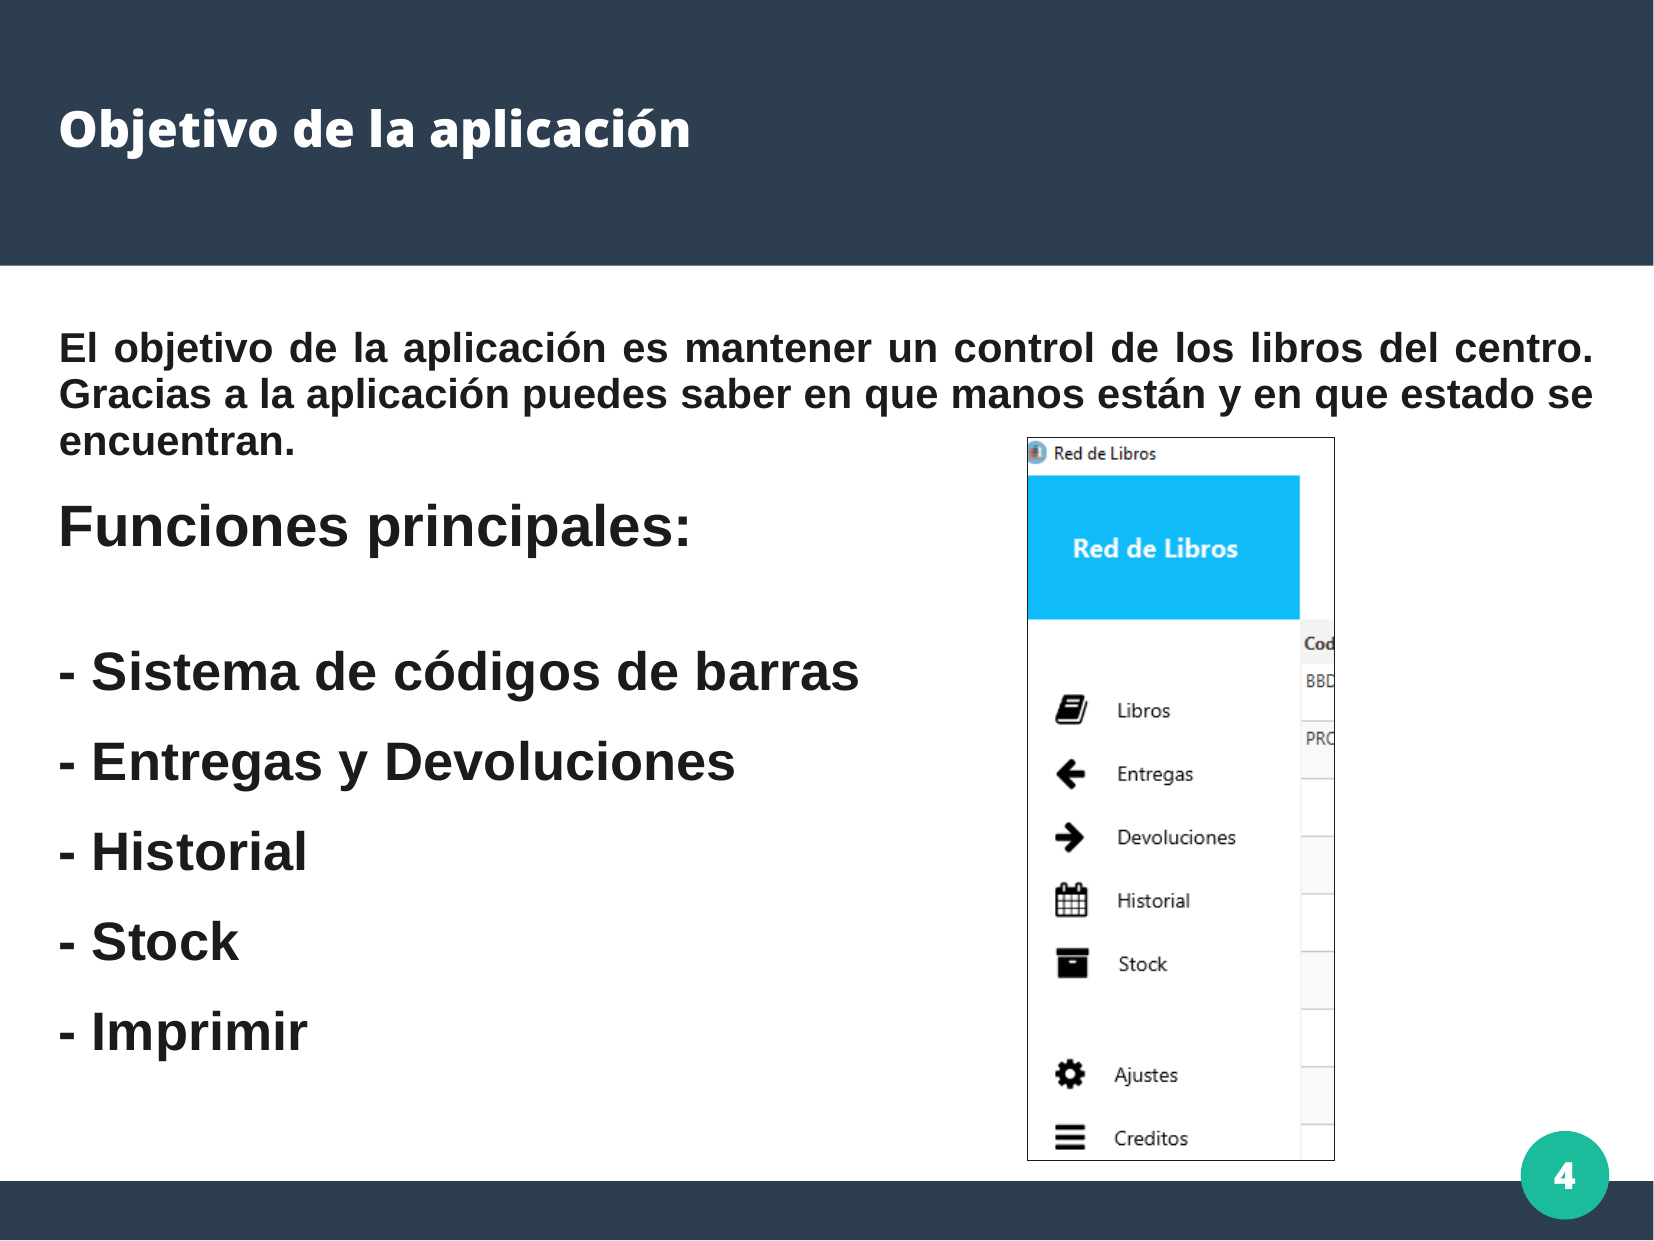

# Objetivo de la aplicación
El objetivo de la aplicación es mantener un control de los libros del centro. Gracias a la aplicación puedes saber en que manos están y en que estado se encuentran.
Funciones principales:
- Sistema de códigos de barras
- Entregas y Devoluciones
- Historial
- Stock
- Imprimir
4